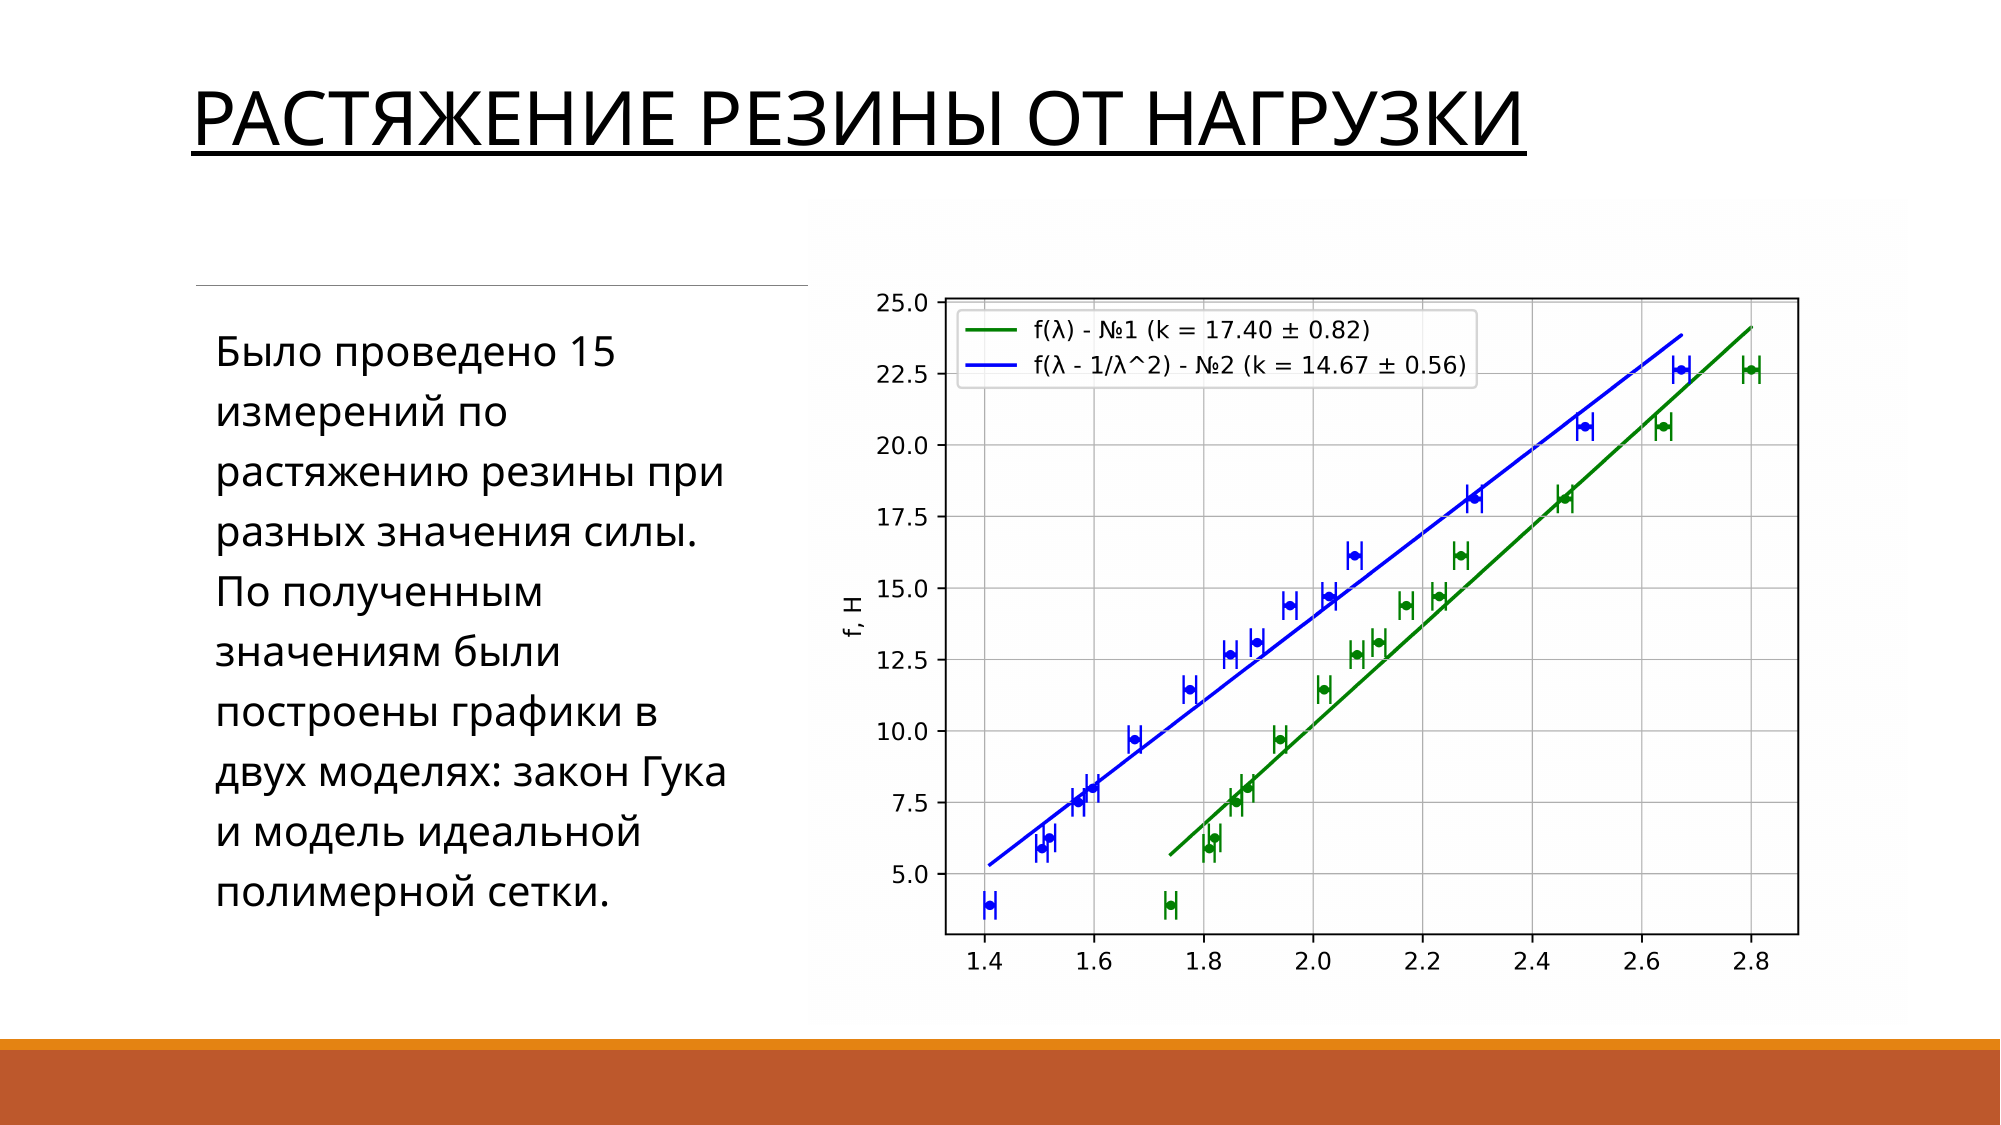

# Растяжение резины от нагрузки
Было проведено 15 измерений по растяжению резины при разных значения силы. По полученным значениям были построены графики в двух моделях: закон Гука и модель идеальной полимерной сетки.